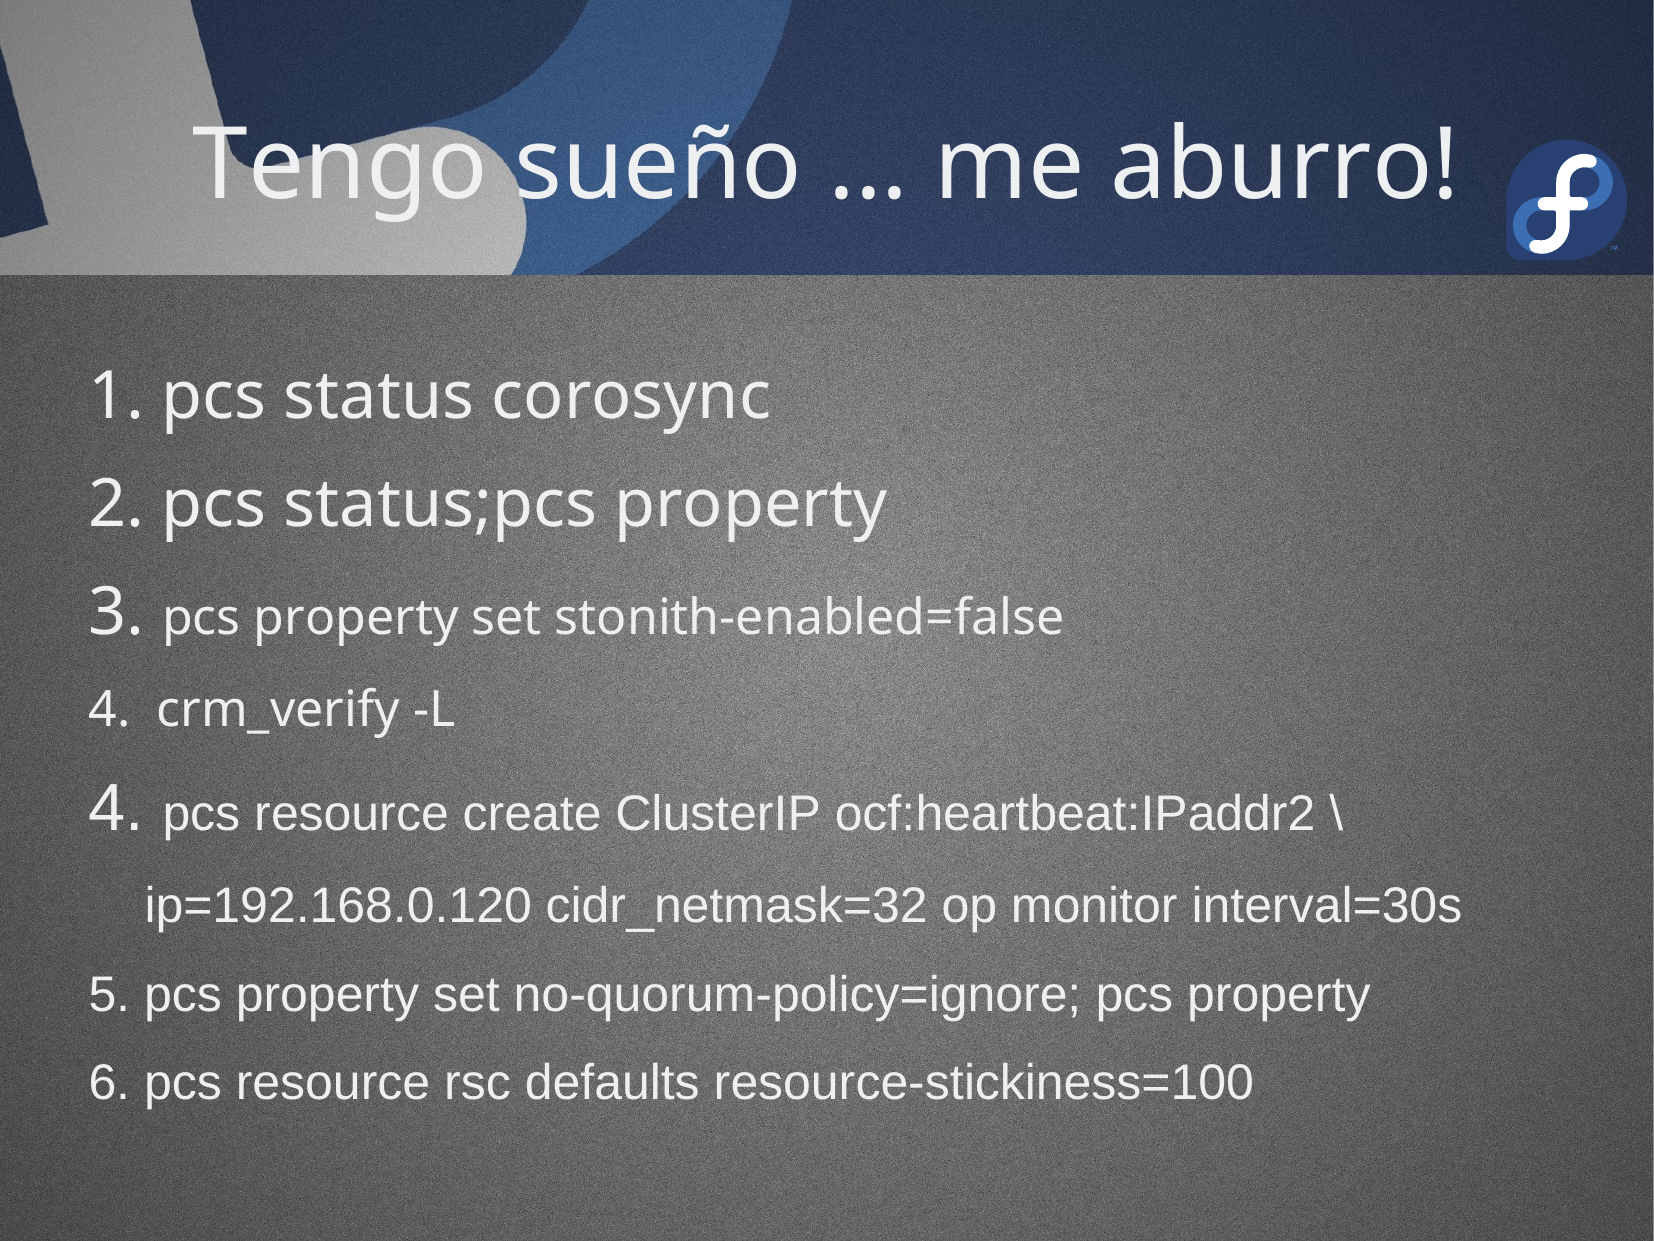

Tengo sueño ... me aburro!
1. pcs status corosync
2. pcs status;pcs property
3. pcs property set stonith-enabled=false
4. crm_verify -L
4. pcs resource create ClusterIP ocf:heartbeat:IPaddr2 \
 ip=192.168.0.120 cidr_netmask=32 op monitor interval=30s
5. pcs property set no-quorum-policy=ignore; pcs property
6. pcs resource rsc defaults resource-stickiness=100